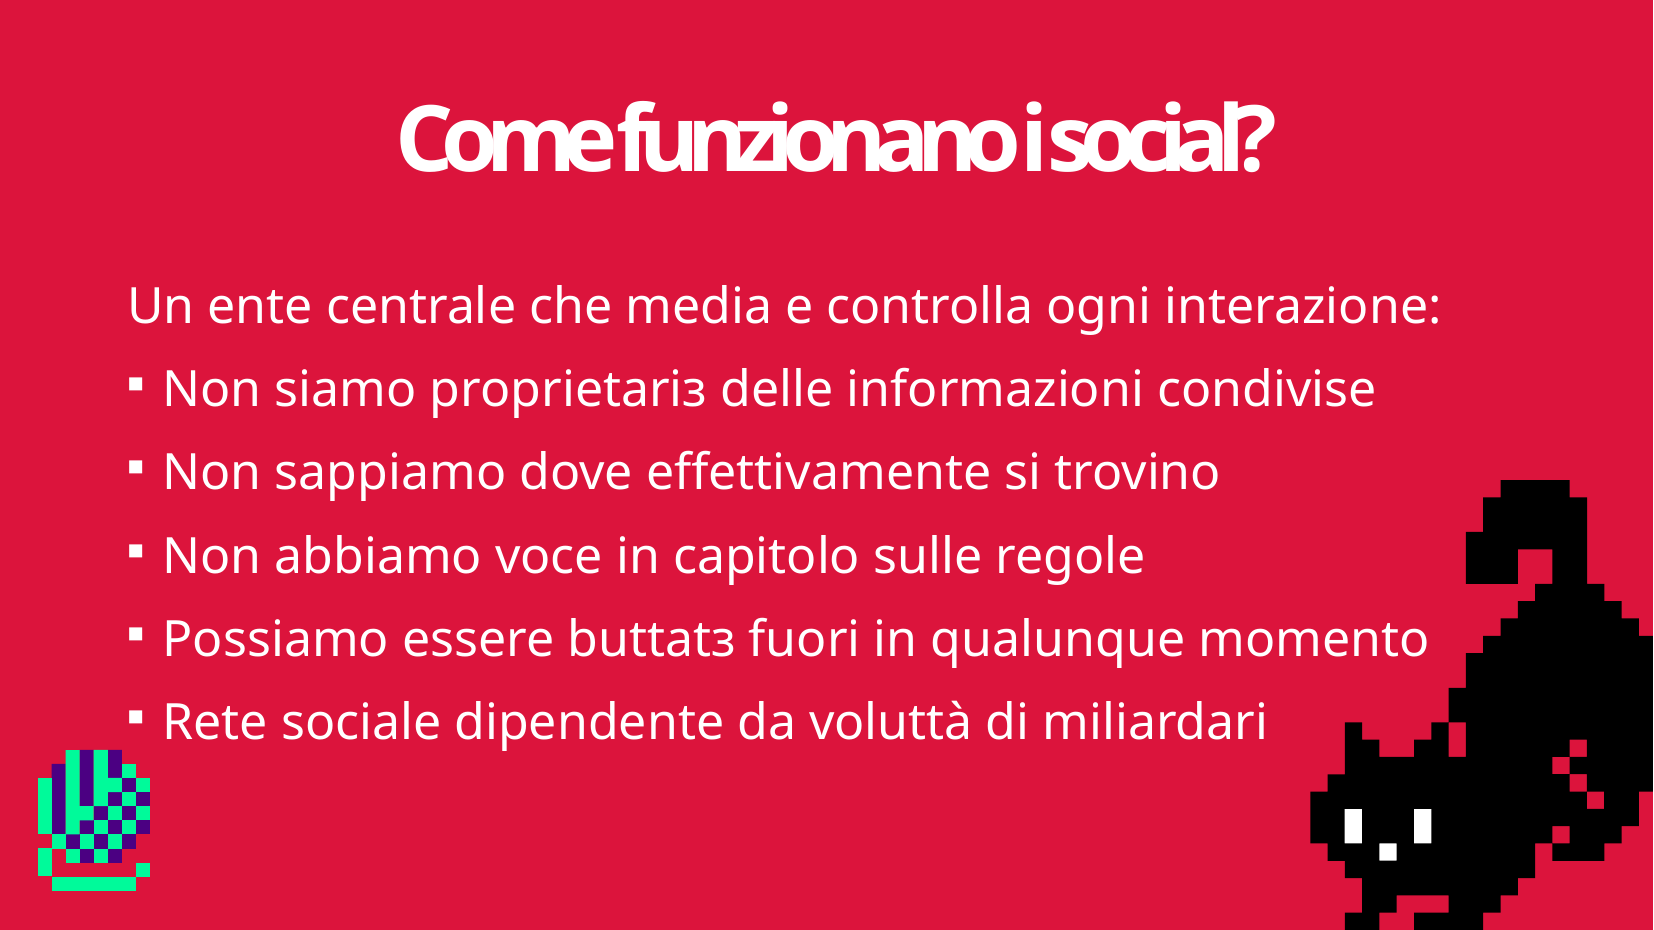

# Come funzionano i social?
Un ente centrale che media e controlla ogni interazione:
Non siamo proprietariз delle informazioni condivise
Non sappiamo dove effettivamente si trovino
Non abbiamo voce in capitolo sulle regole
Possiamo essere buttatз fuori in qualunque momento
Rete sociale dipendente da voluttà di miliardari